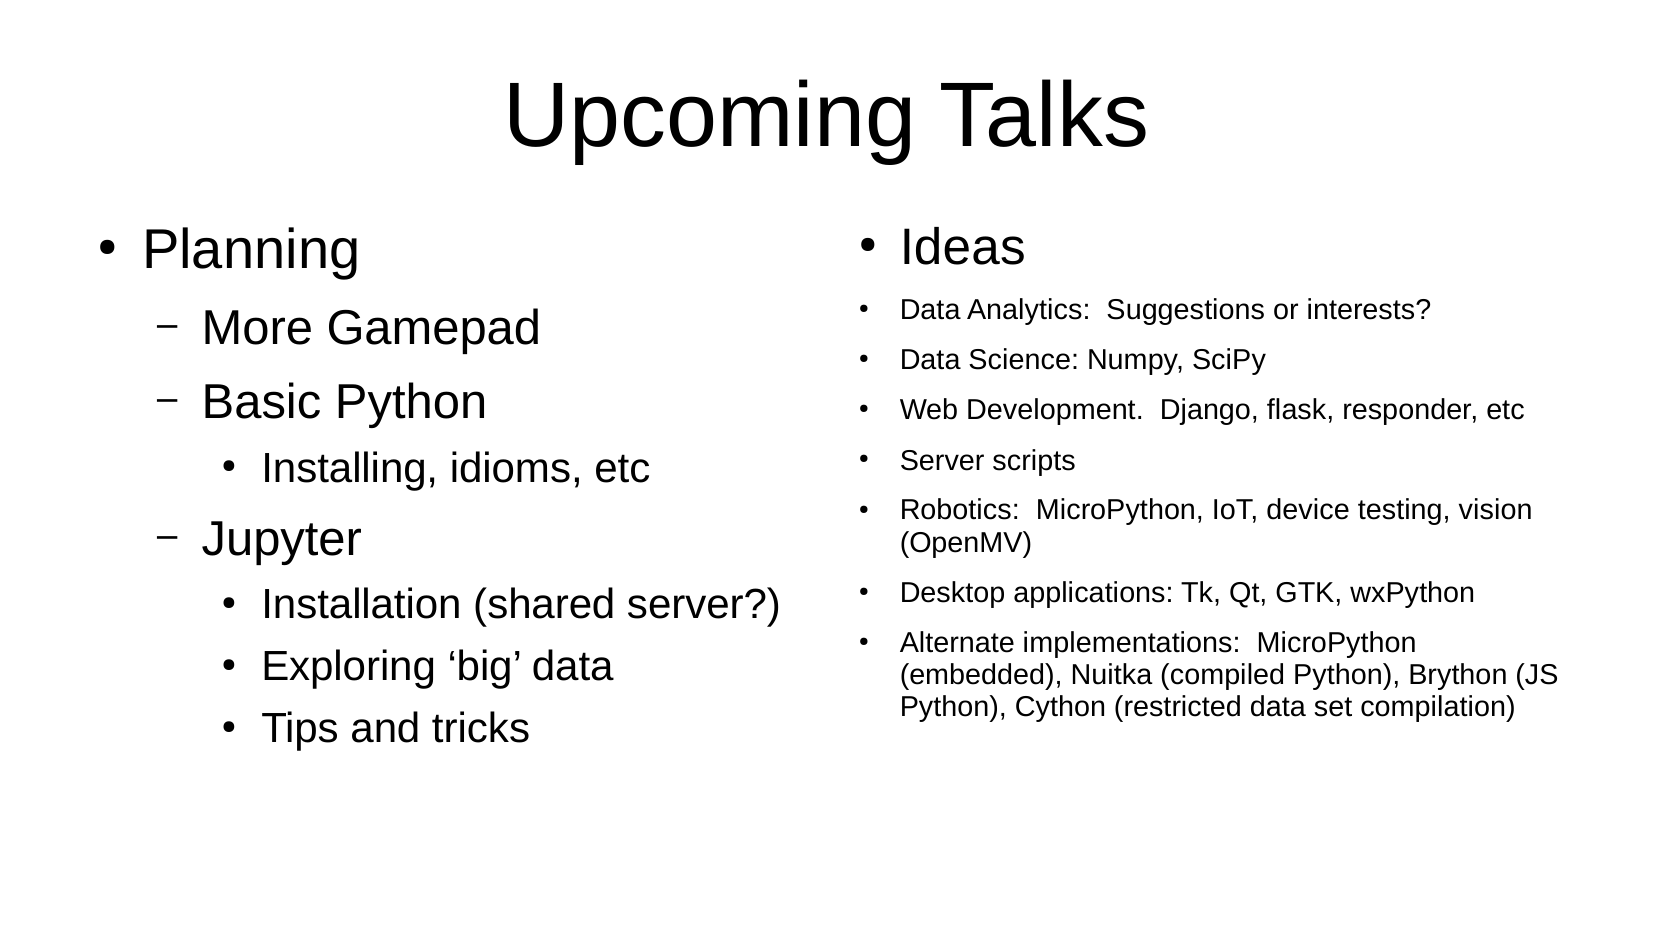

# Upcoming Talks
Planning
More Gamepad
Basic Python
Installing, idioms, etc
Jupyter
Installation (shared server?)
Exploring ‘big’ data
Tips and tricks
Ideas
Data Analytics: Suggestions or interests?
Data Science: Numpy, SciPy
Web Development. Django, flask, responder, etc
Server scripts
Robotics: MicroPython, IoT, device testing, vision (OpenMV)
Desktop applications: Tk, Qt, GTK, wxPython
Alternate implementations: MicroPython (embedded), Nuitka (compiled Python), Brython (JS Python), Cython (restricted data set compilation)